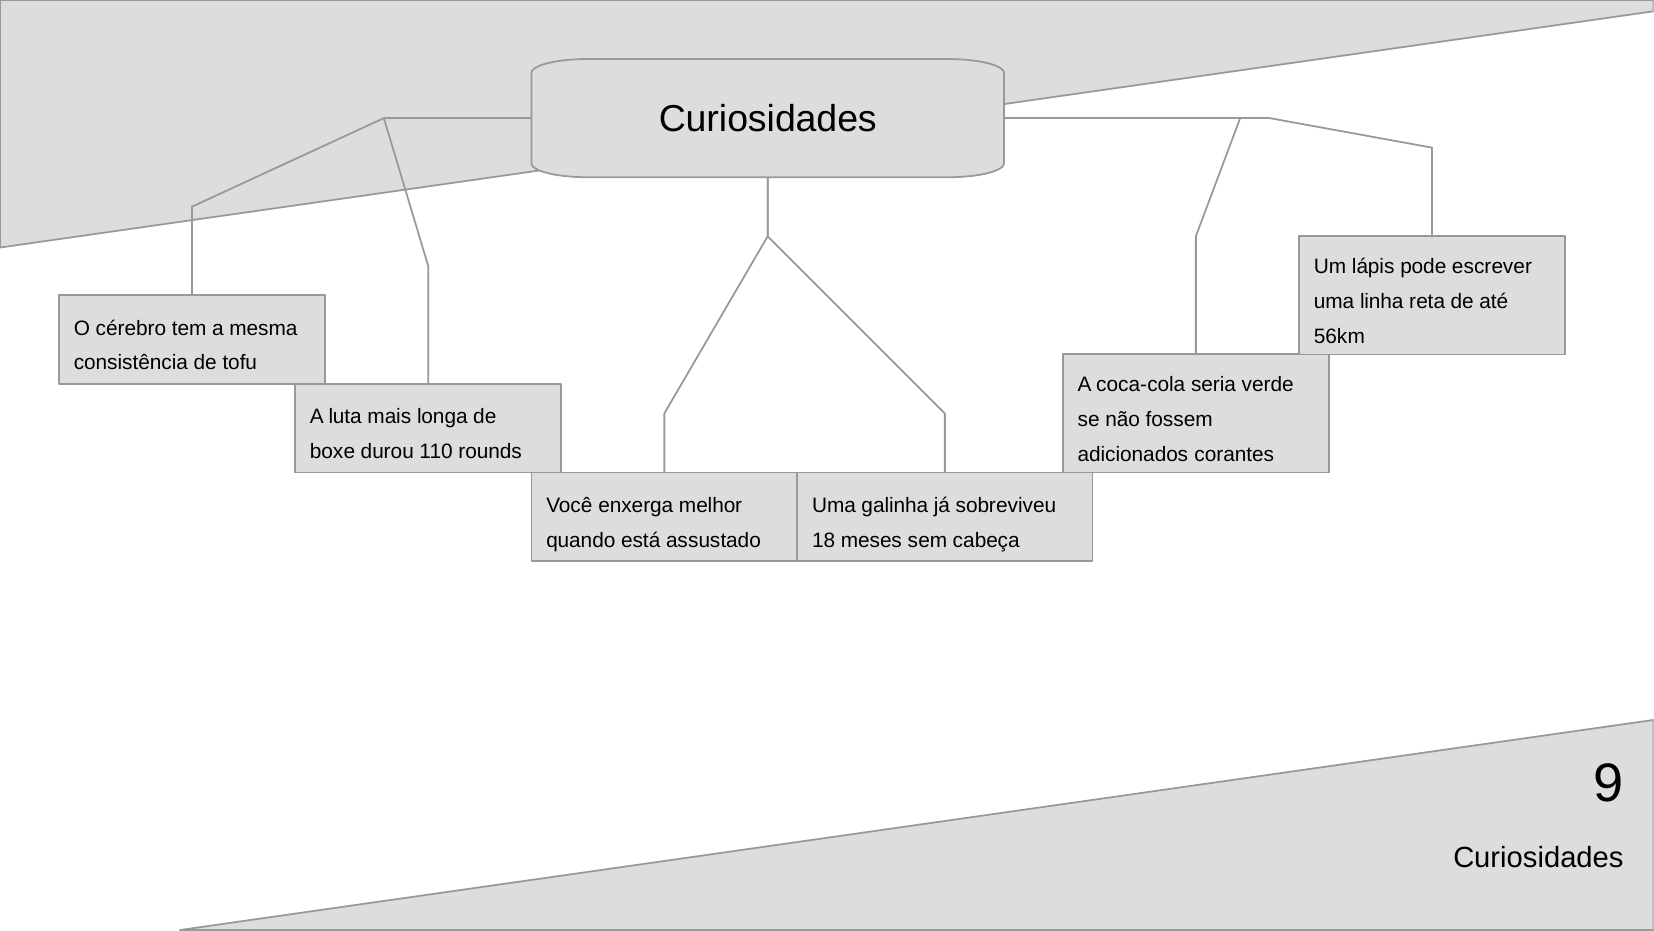

Curiosidades
Um lápis pode escrever uma linha reta de até 56km
O cérebro tem a mesma consistência de tofu
A coca-cola seria verde se não fossem adicionados corantes
A luta mais longa de boxe durou 110 rounds
Você enxerga melhor quando está assustado
Uma galinha já sobreviveu 18 meses sem cabeça
9
Curiosidades